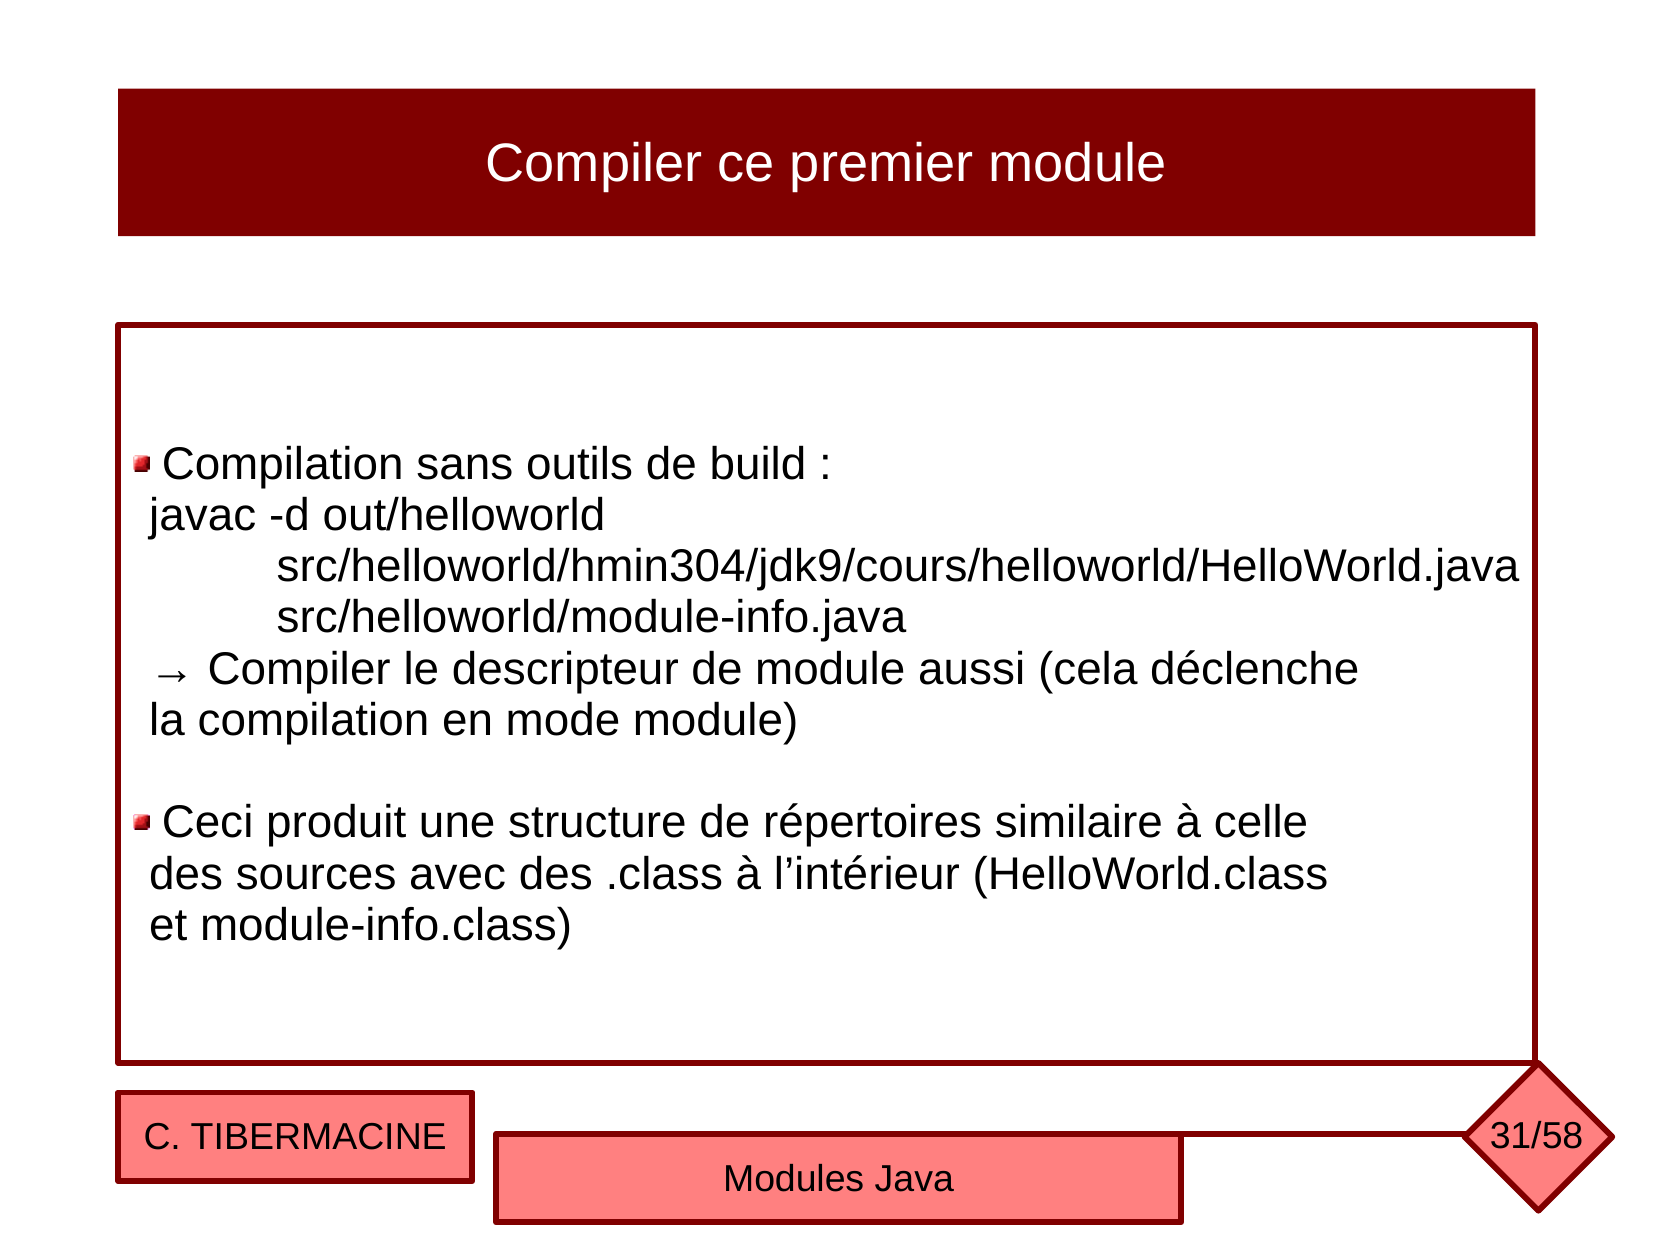

Compiler ce premier module
 Compilation sans outils de build :
javac -d out/helloworld
 src/helloworld/hmin304/jdk9/cours/helloworld/HelloWorld.java
 src/helloworld/module-info.java
→ Compiler le descripteur de module aussi (cela déclenche
la compilation en mode module)
 Ceci produit une structure de répertoires similaire à celle
des sources avec des .class à l’intérieur (HelloWorld.class
et module-info.class)
C. TIBERMACINE
Modules Java